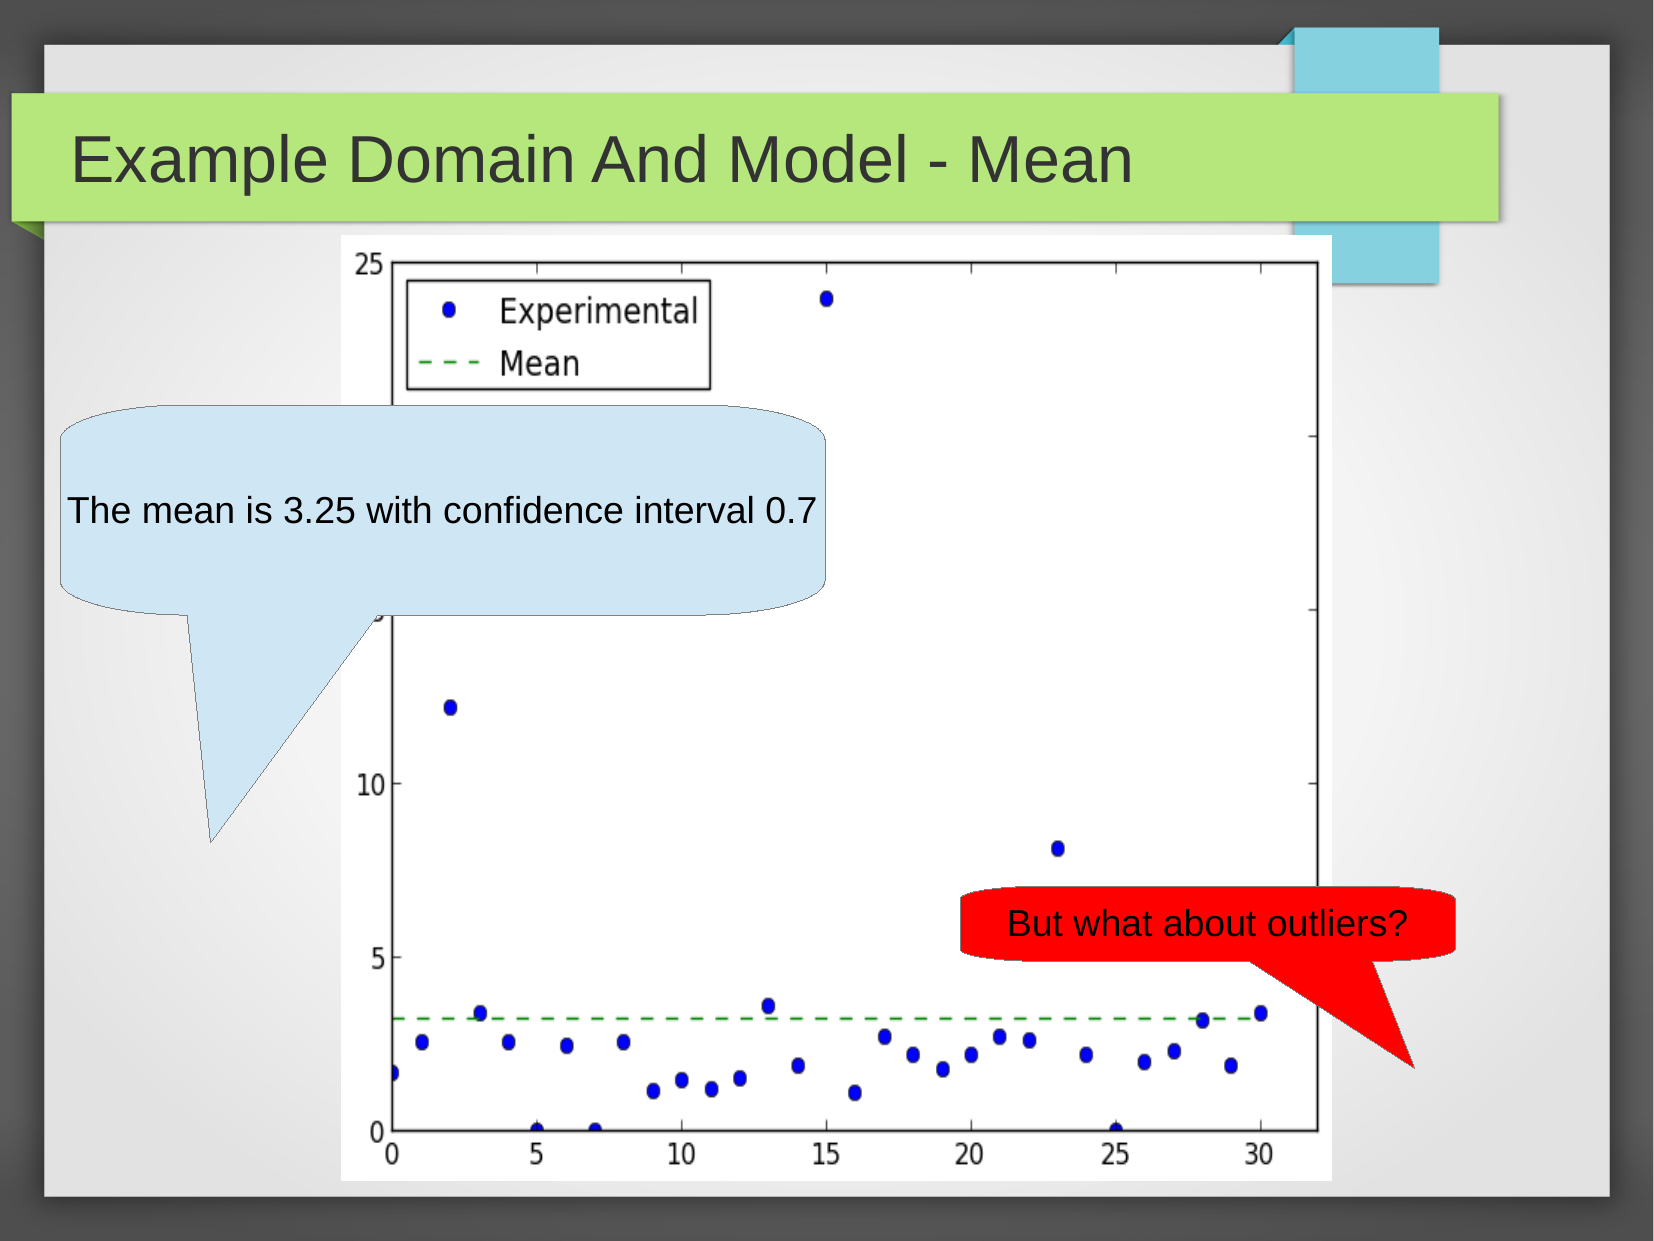

# Example Domain And Model - Mean
The mean is 3.25 with confidence interval 0.7
But what about outliers?